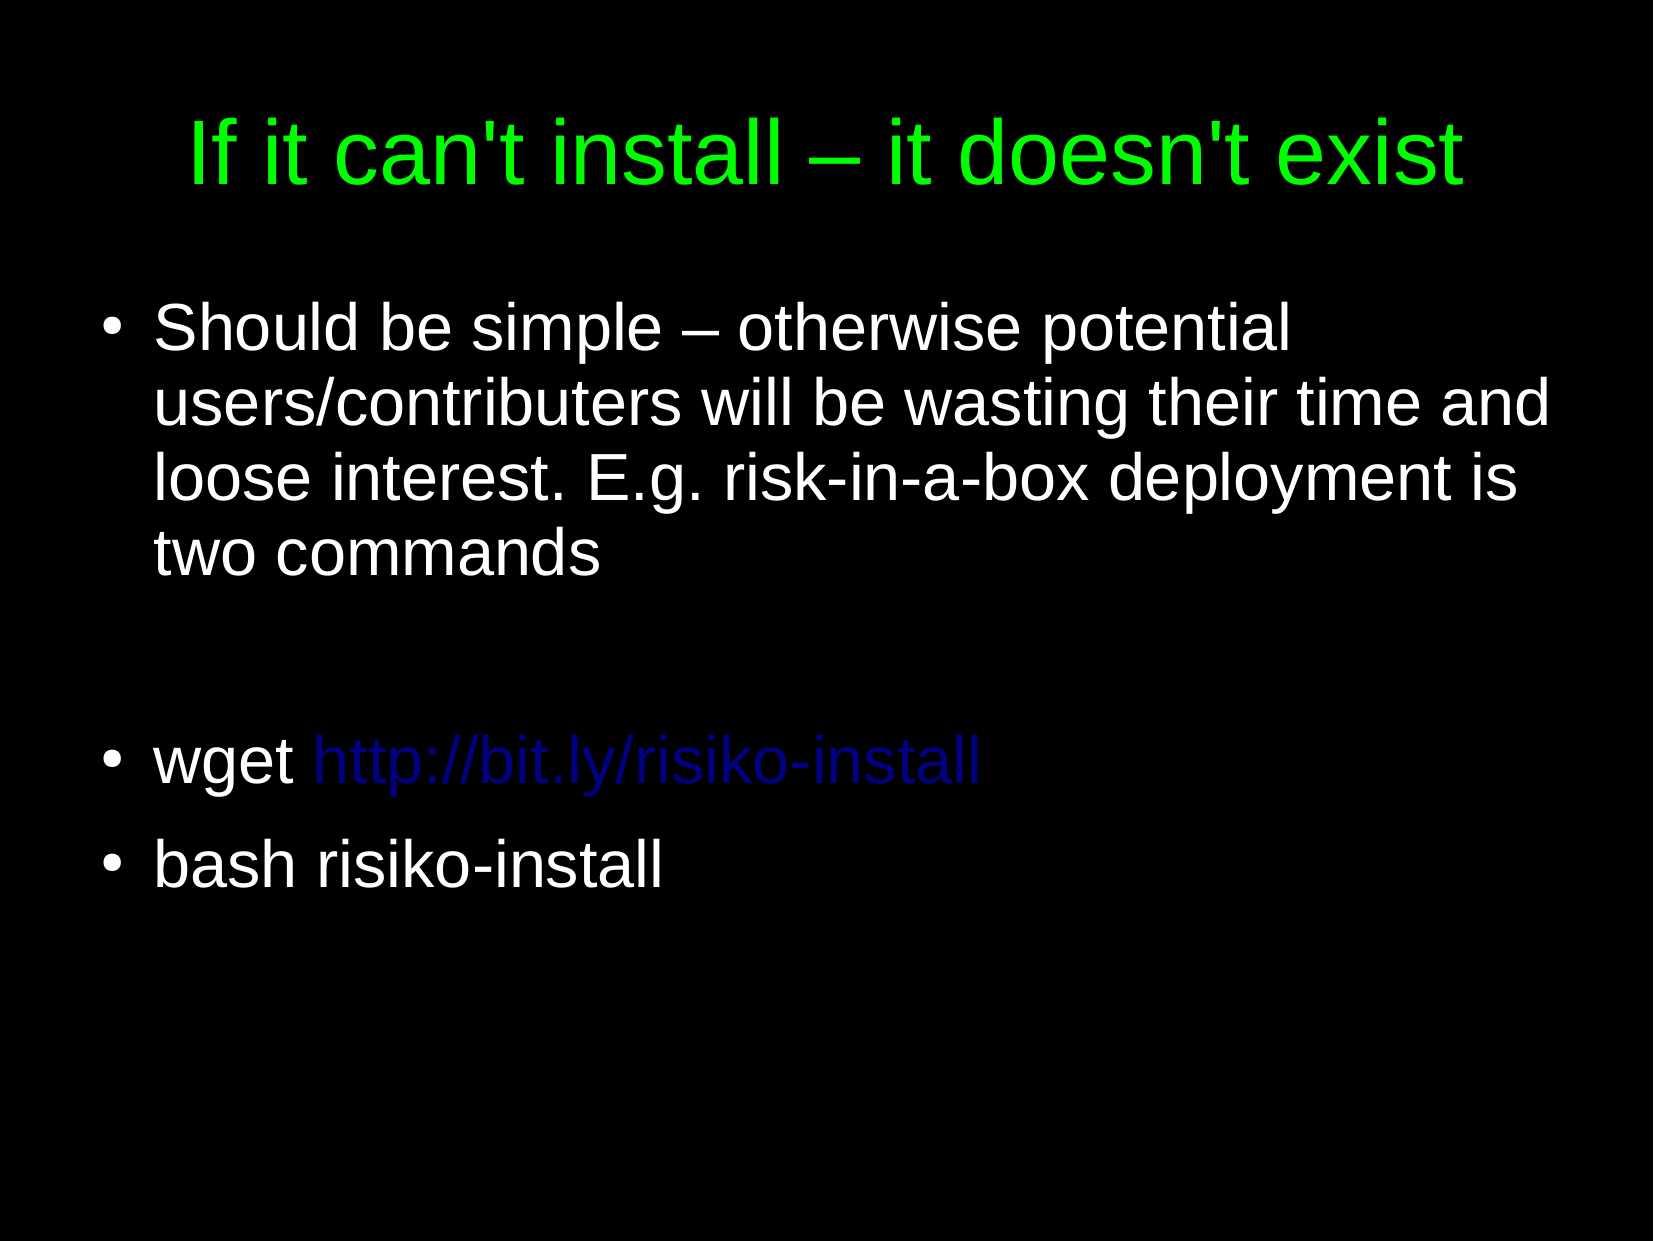

# If it can't install – it doesn't exist
Should be simple – otherwise potential users/contributers will be wasting their time and loose interest. E.g. risk-in-a-box deployment is two commands
wget http://bit.ly/risiko-install
bash risiko-install